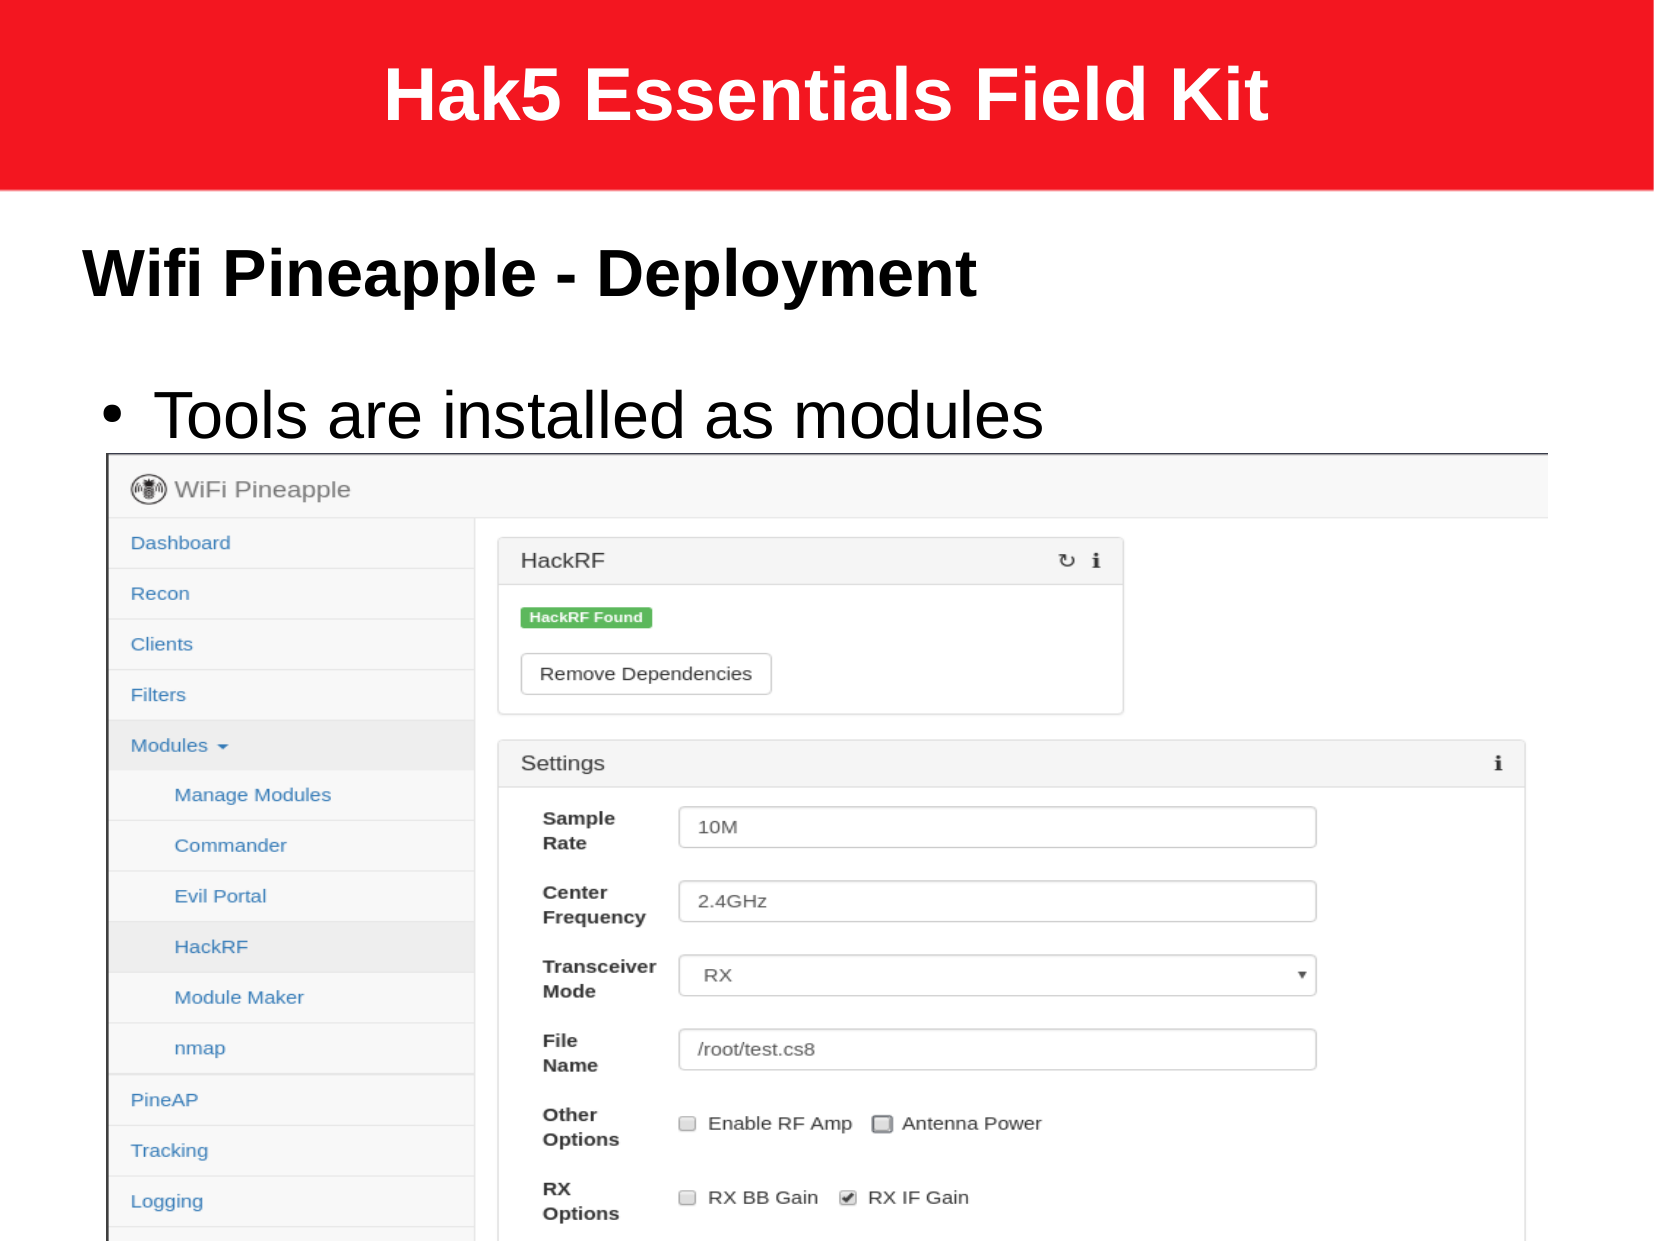

# Hak5 Essentials Field Kit
Wifi Pineapple - Deployment
Tools are installed as modules